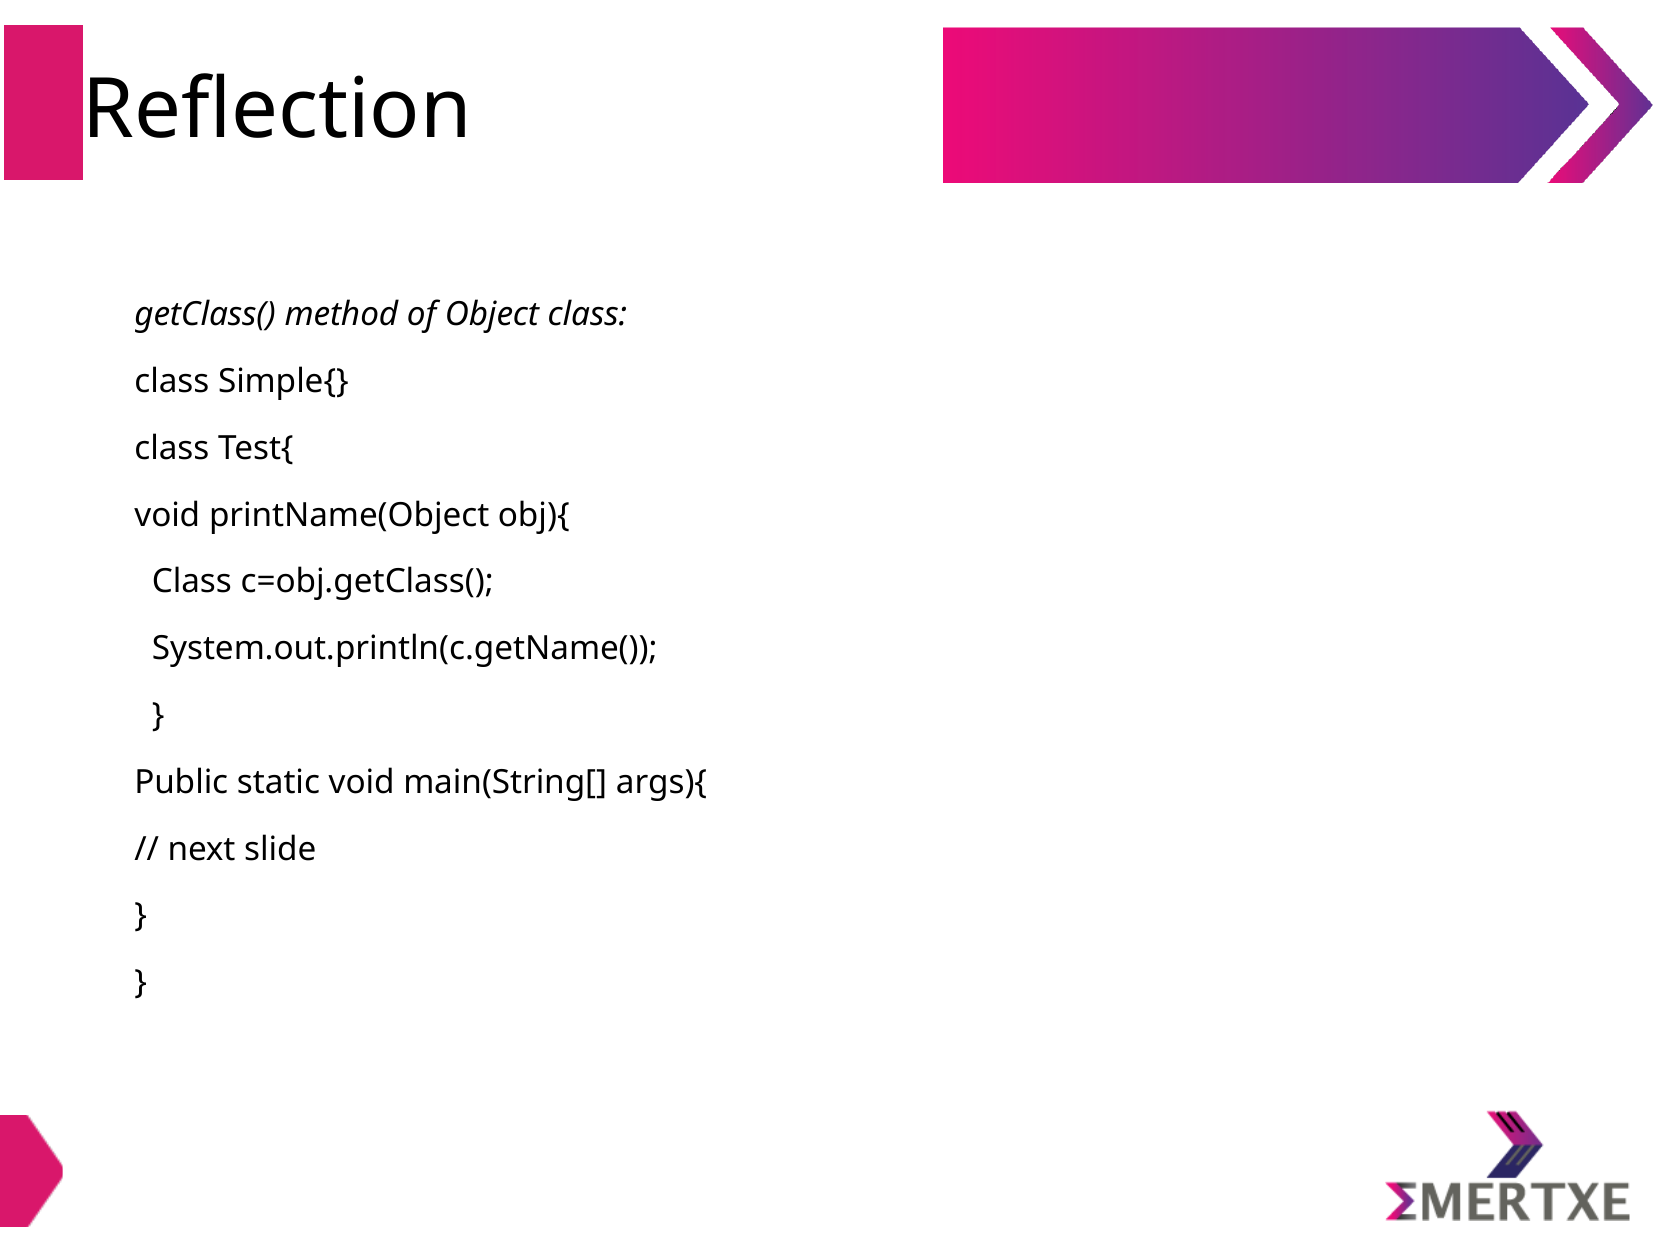

# Reflection
getClass() method of Object class:
class Simple{}
class Test{
void printName(Object obj){
 Class c=obj.getClass();
 System.out.println(c.getName());
 }
Public static void main(String[] args){
// next slide
}
}